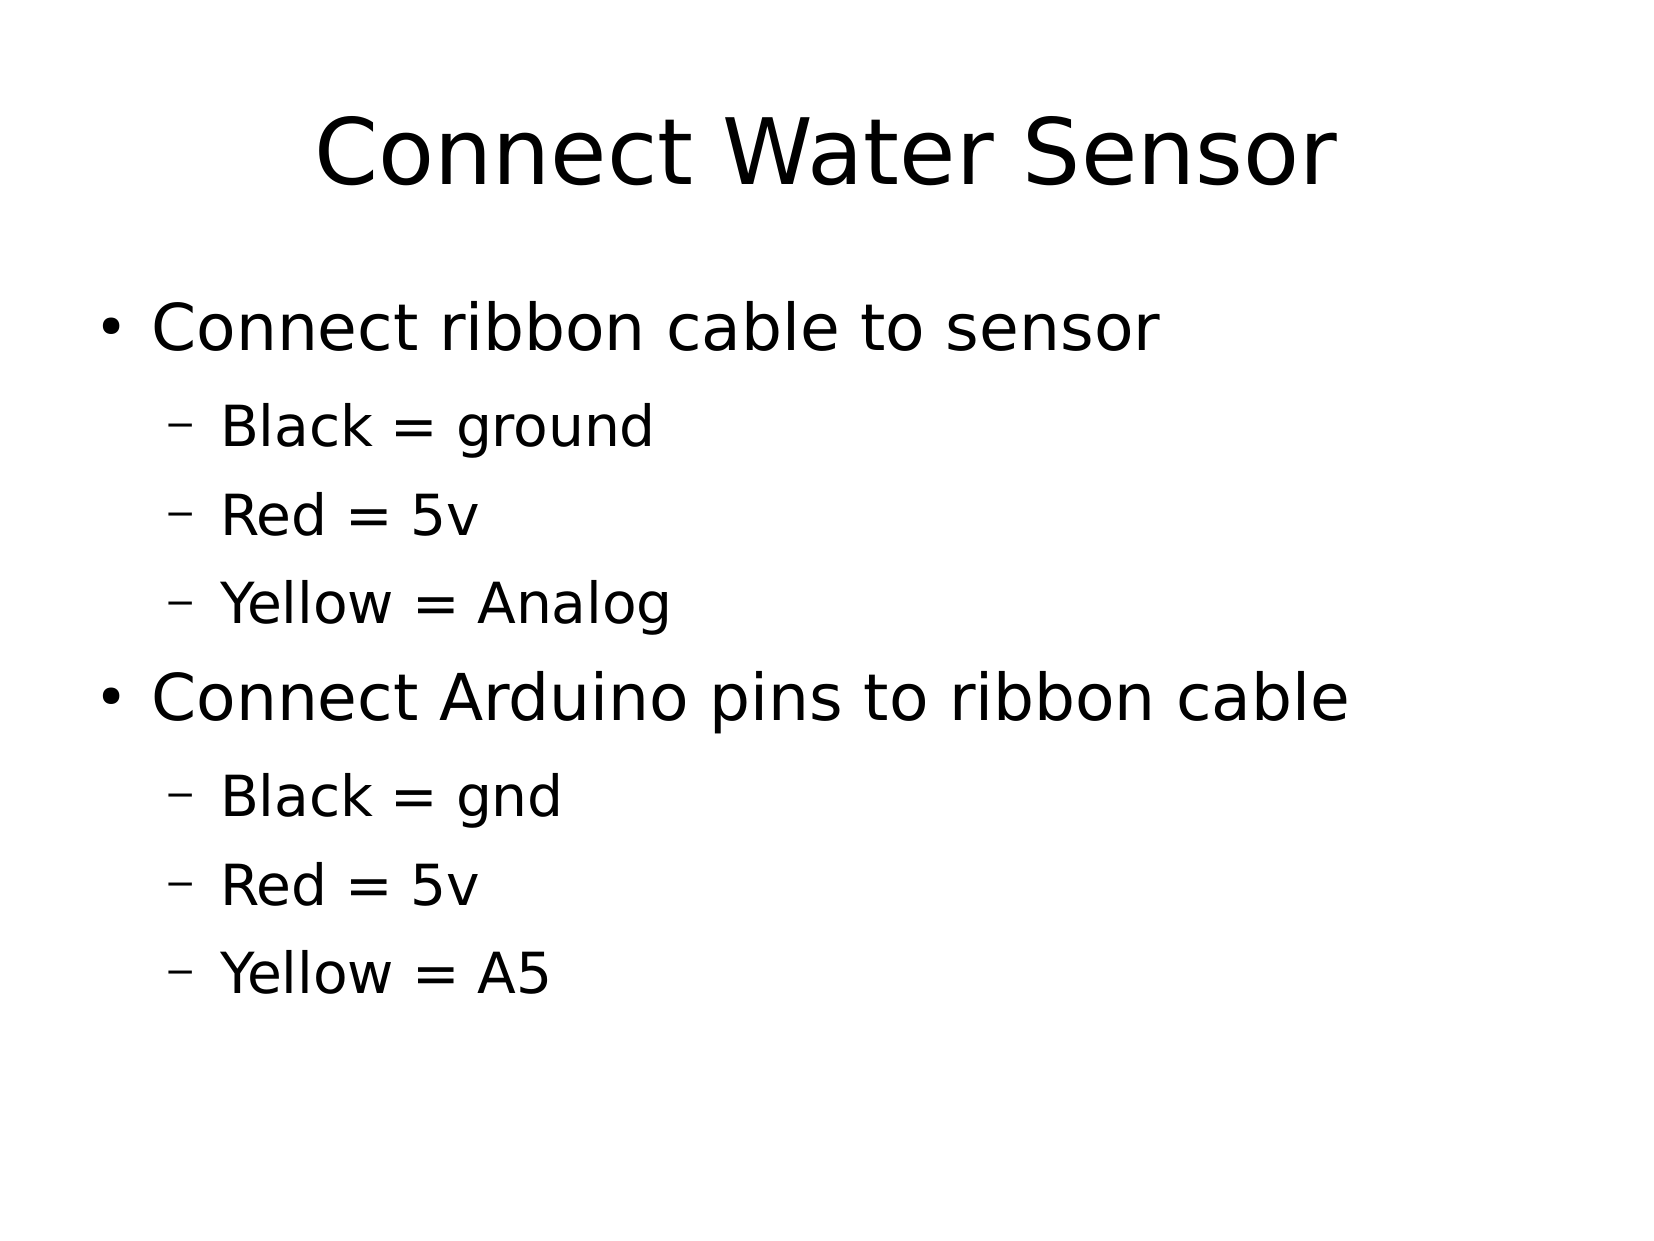

# Connect Water Sensor
Connect ribbon cable to sensor
Black = ground
Red = 5v
Yellow = Analog
Connect Arduino pins to ribbon cable
Black = gnd
Red = 5v
Yellow = A5